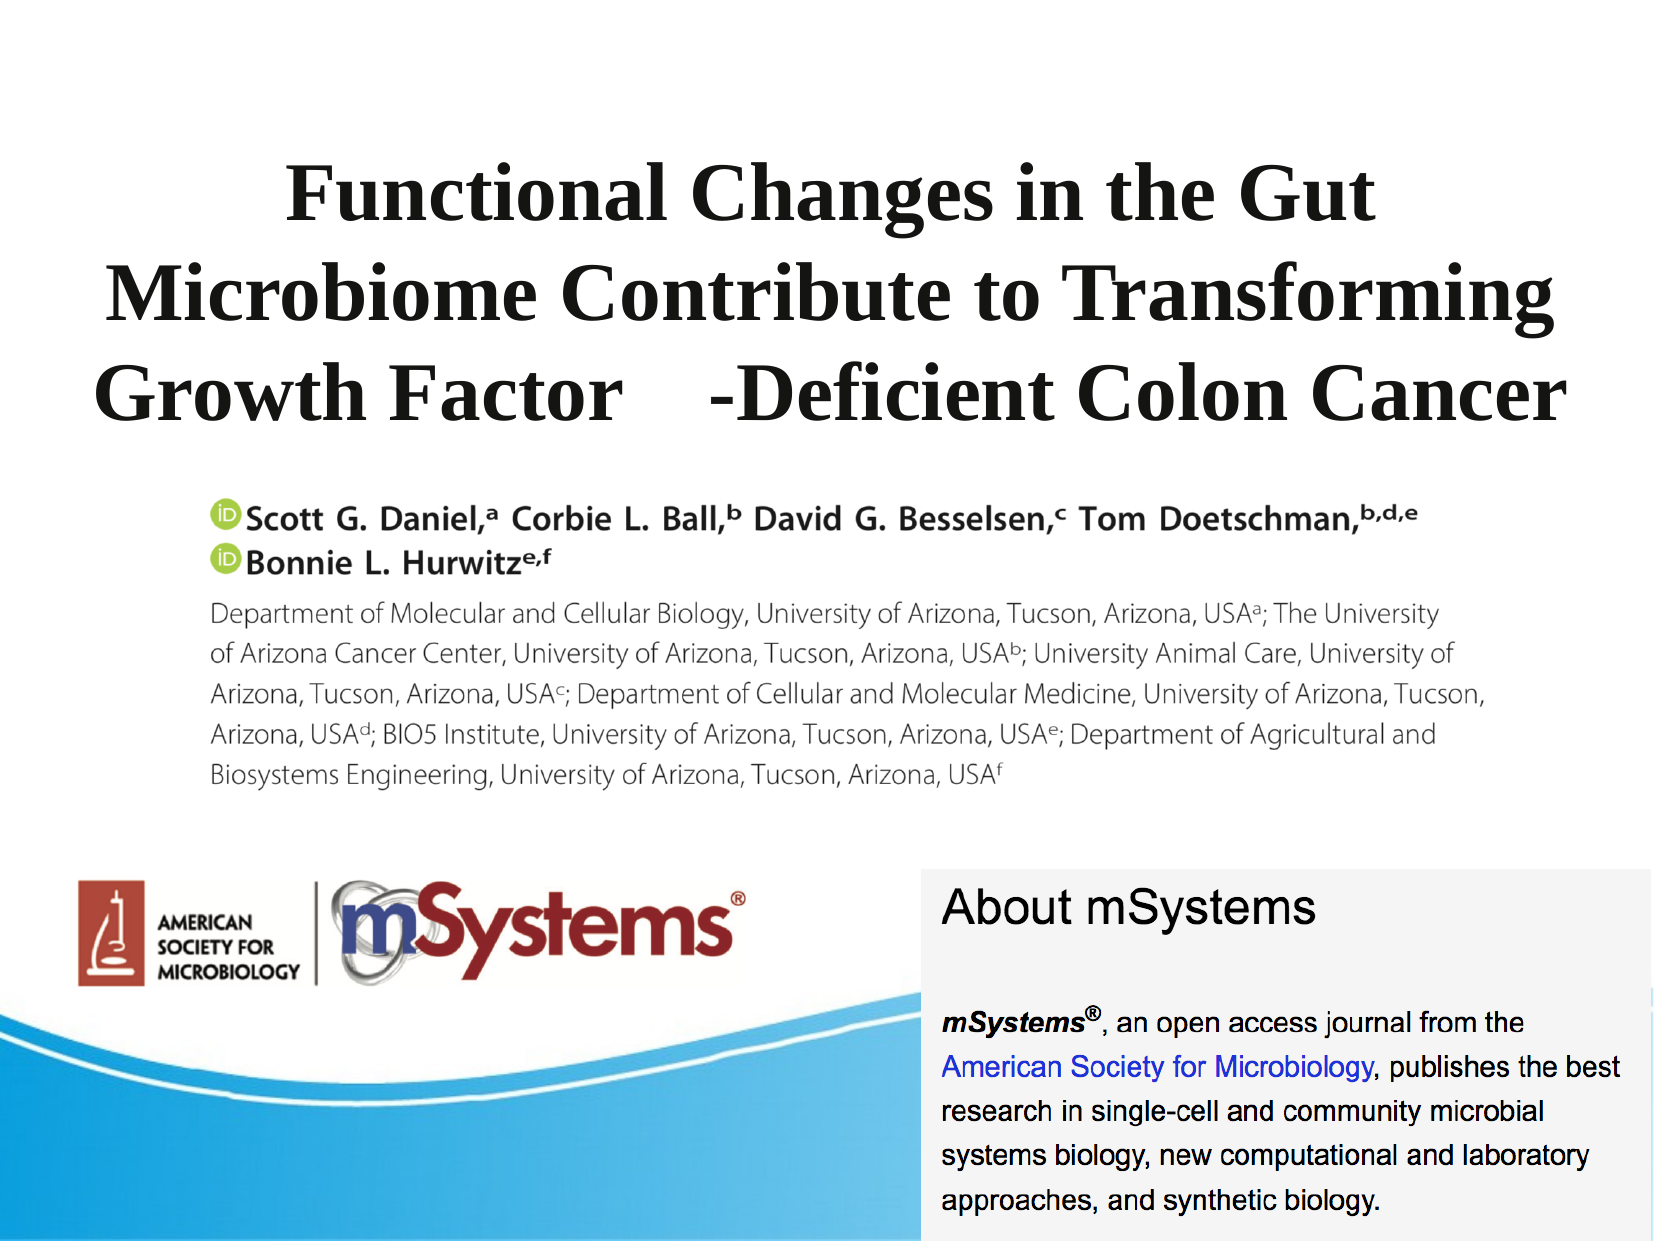

Functional Changes in the Gut Microbiome Contribute to Transforming Growth Factor 􏰀-Deficient Colon Cancer